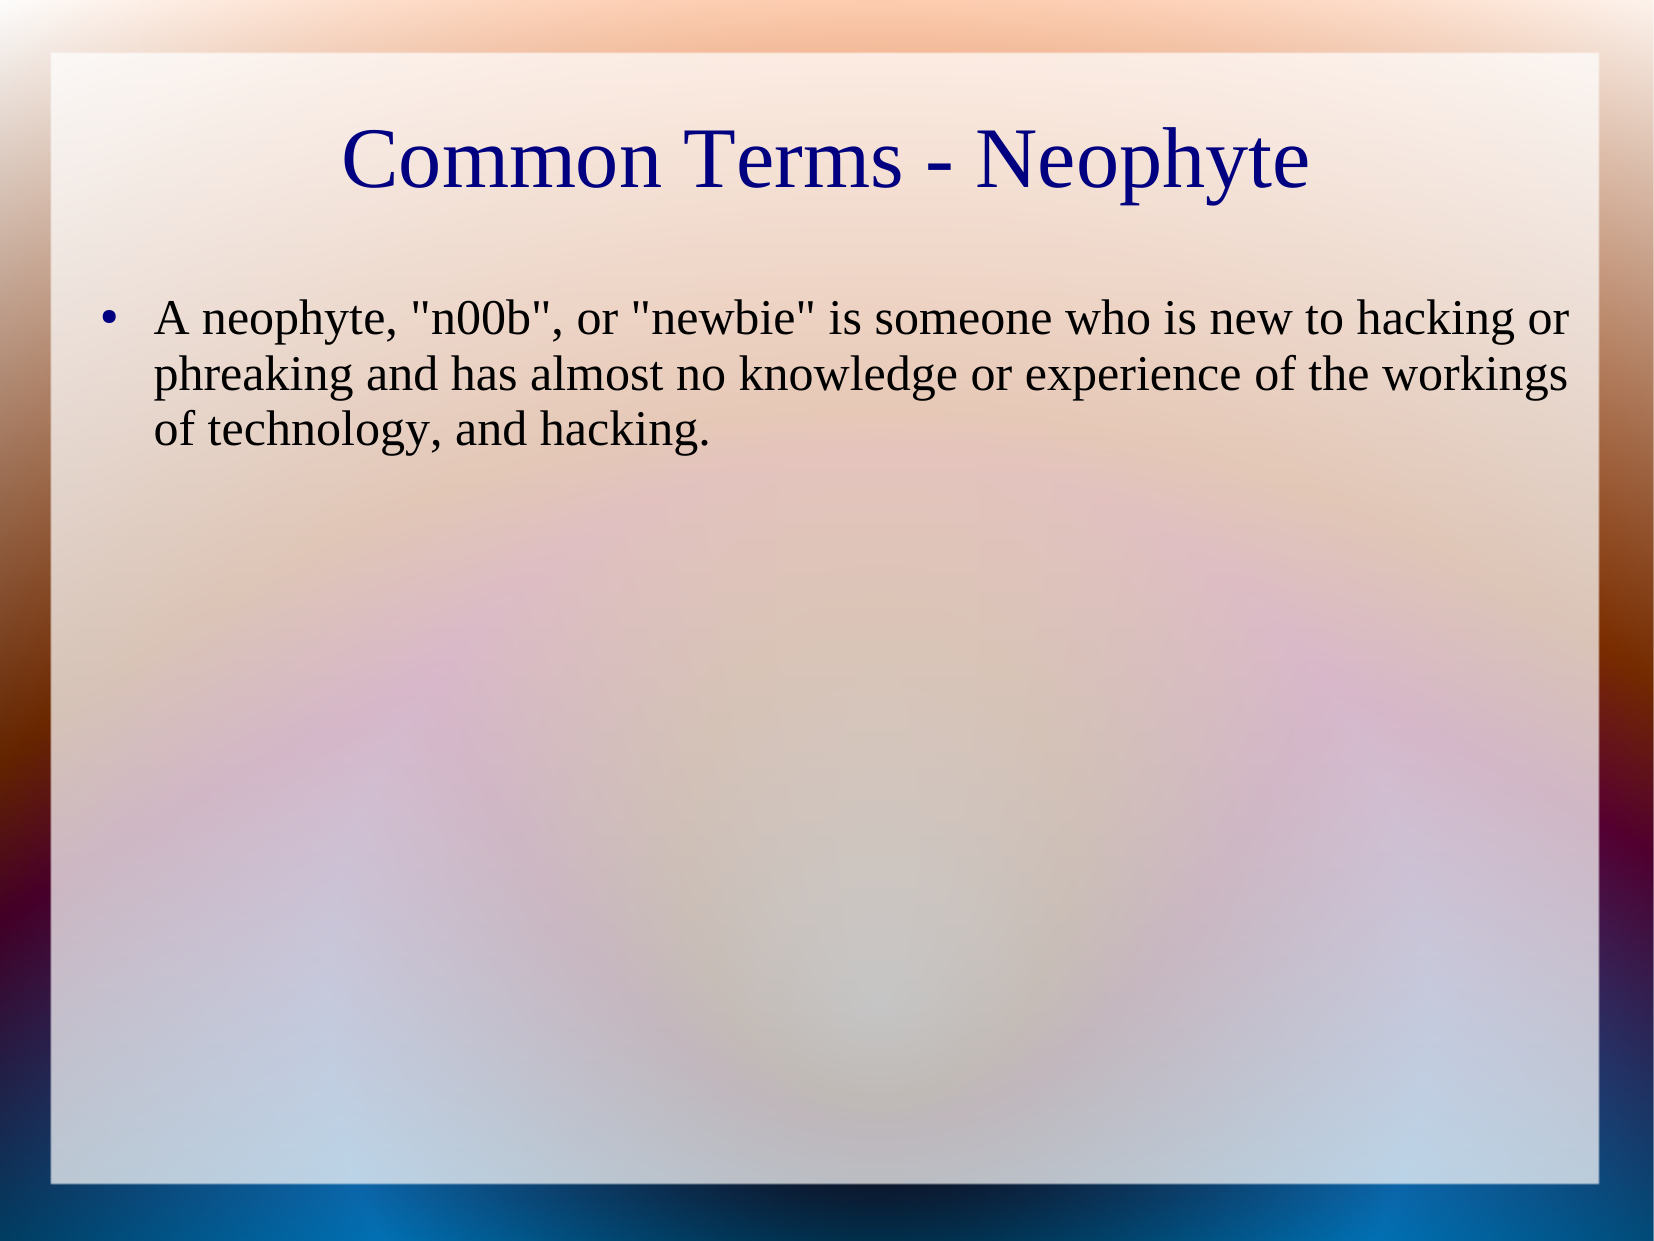

# Common Terms - Neophyte
A neophyte, "n00b", or "newbie" is someone who is new to hacking or phreaking and has almost no knowledge or experience of the workings of technology, and hacking.